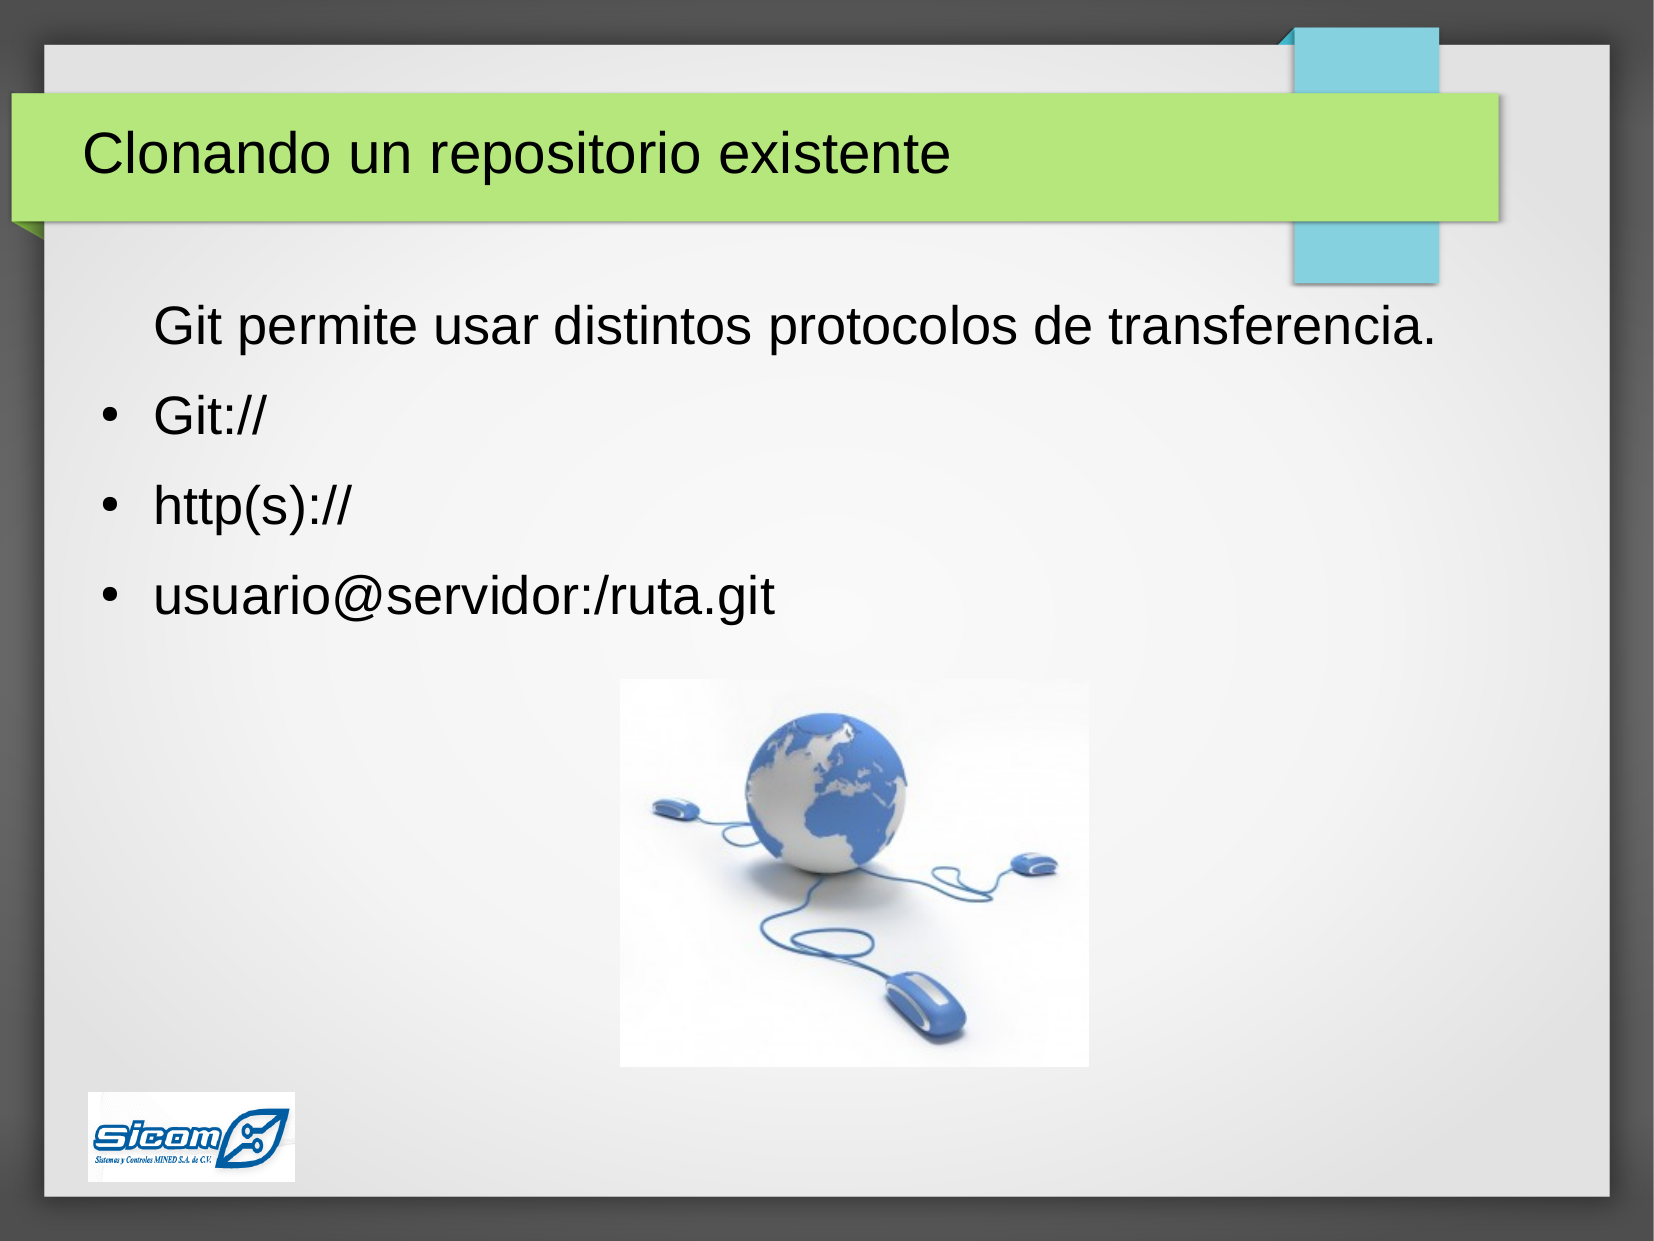

# Clonando un repositorio existente
Git permite usar distintos protocolos de transferencia.
Git://
http(s)://
usuario@servidor:/ruta.git